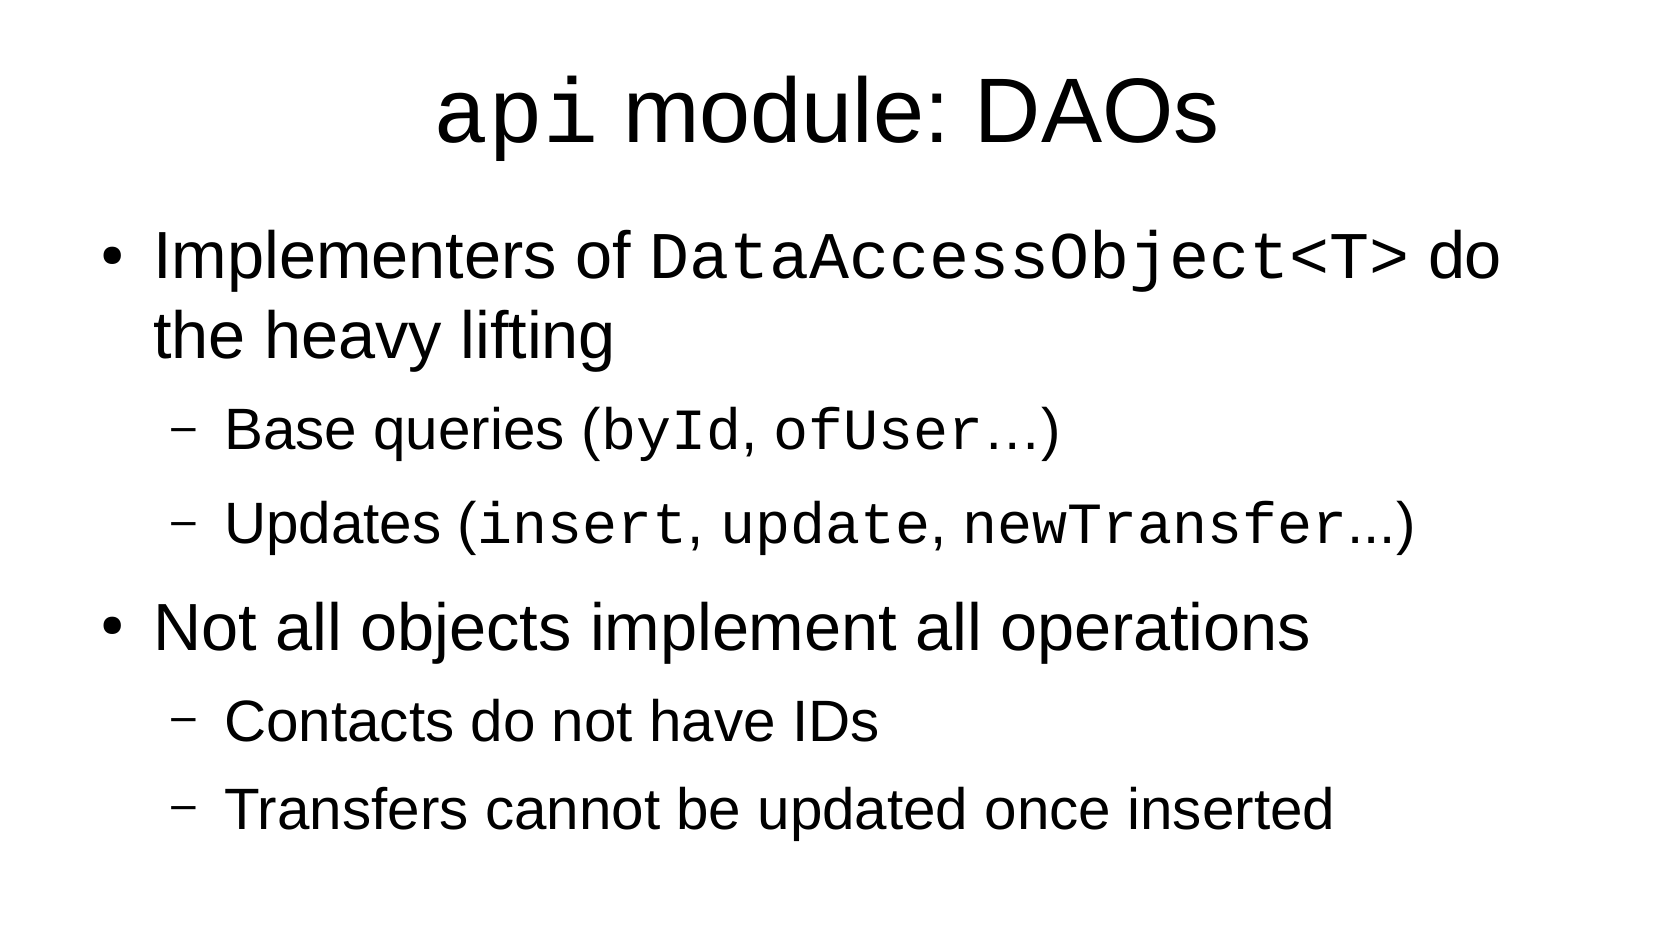

# api module: DAOs
Implementers of DataAccessObject<T> do the heavy lifting
Base queries (byId, ofUser…)
Updates (insert, update, newTransfer...)
Not all objects implement all operations
Contacts do not have IDs
Transfers cannot be updated once inserted